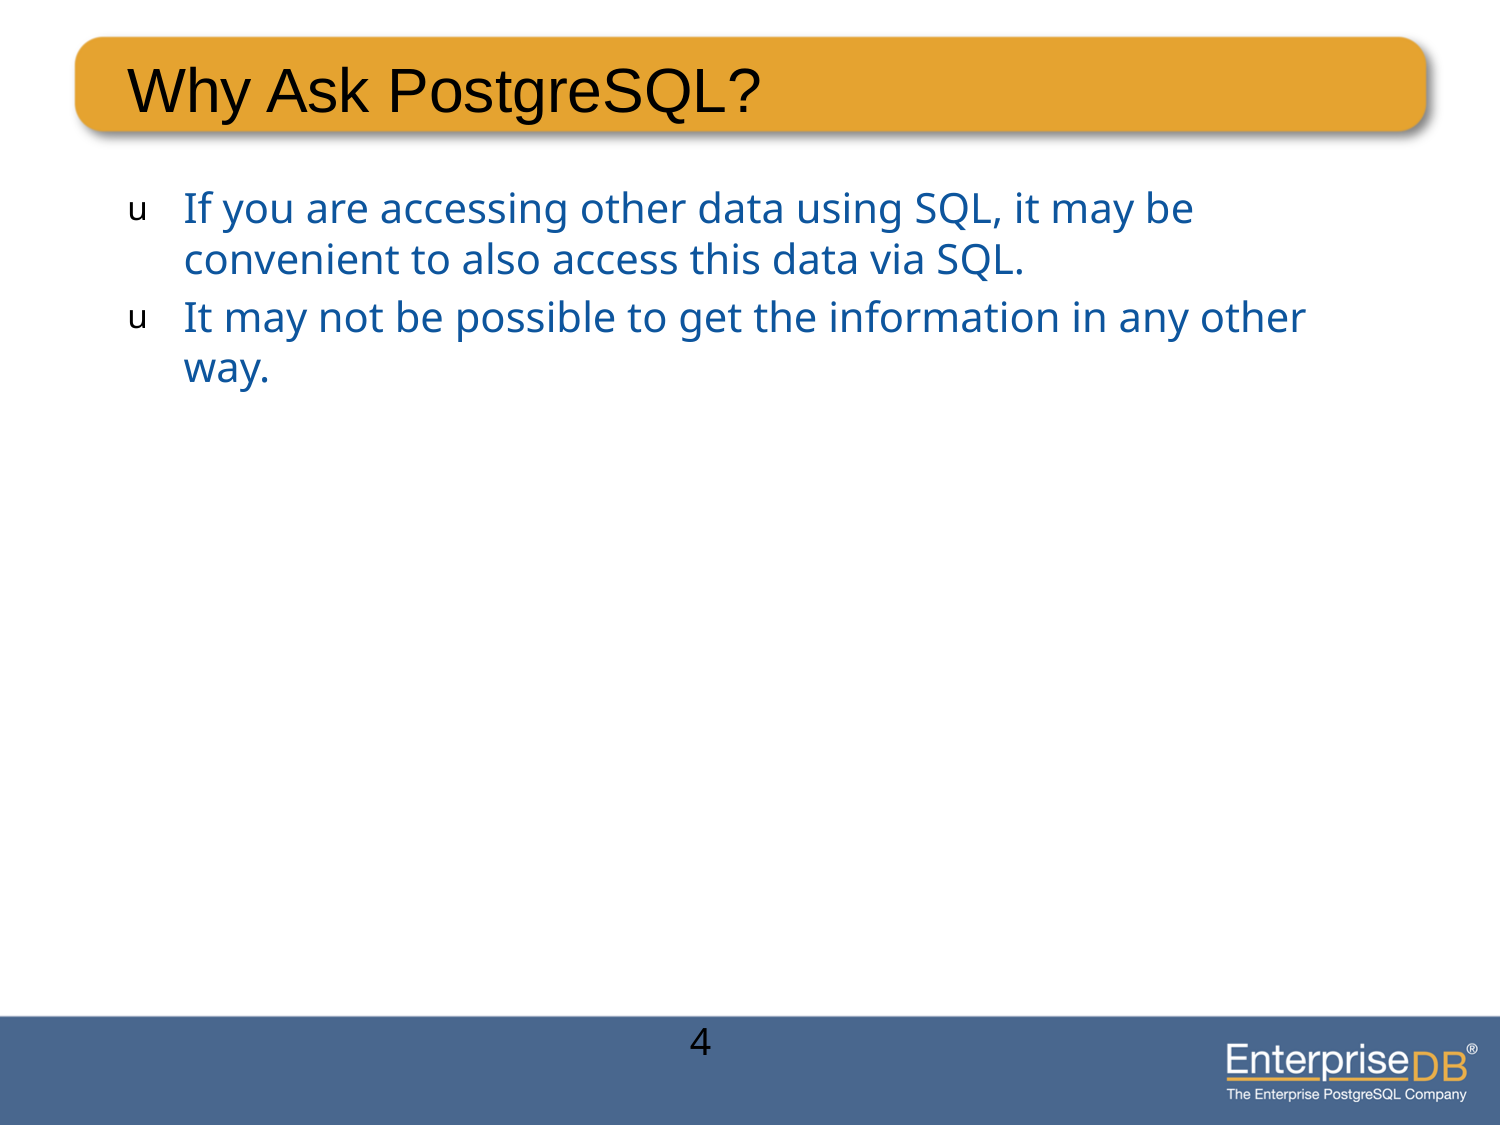

# Why Ask PostgreSQL?
If you are accessing other data using SQL, it may be convenient to also access this data via SQL.
It may not be possible to get the information in any other way.